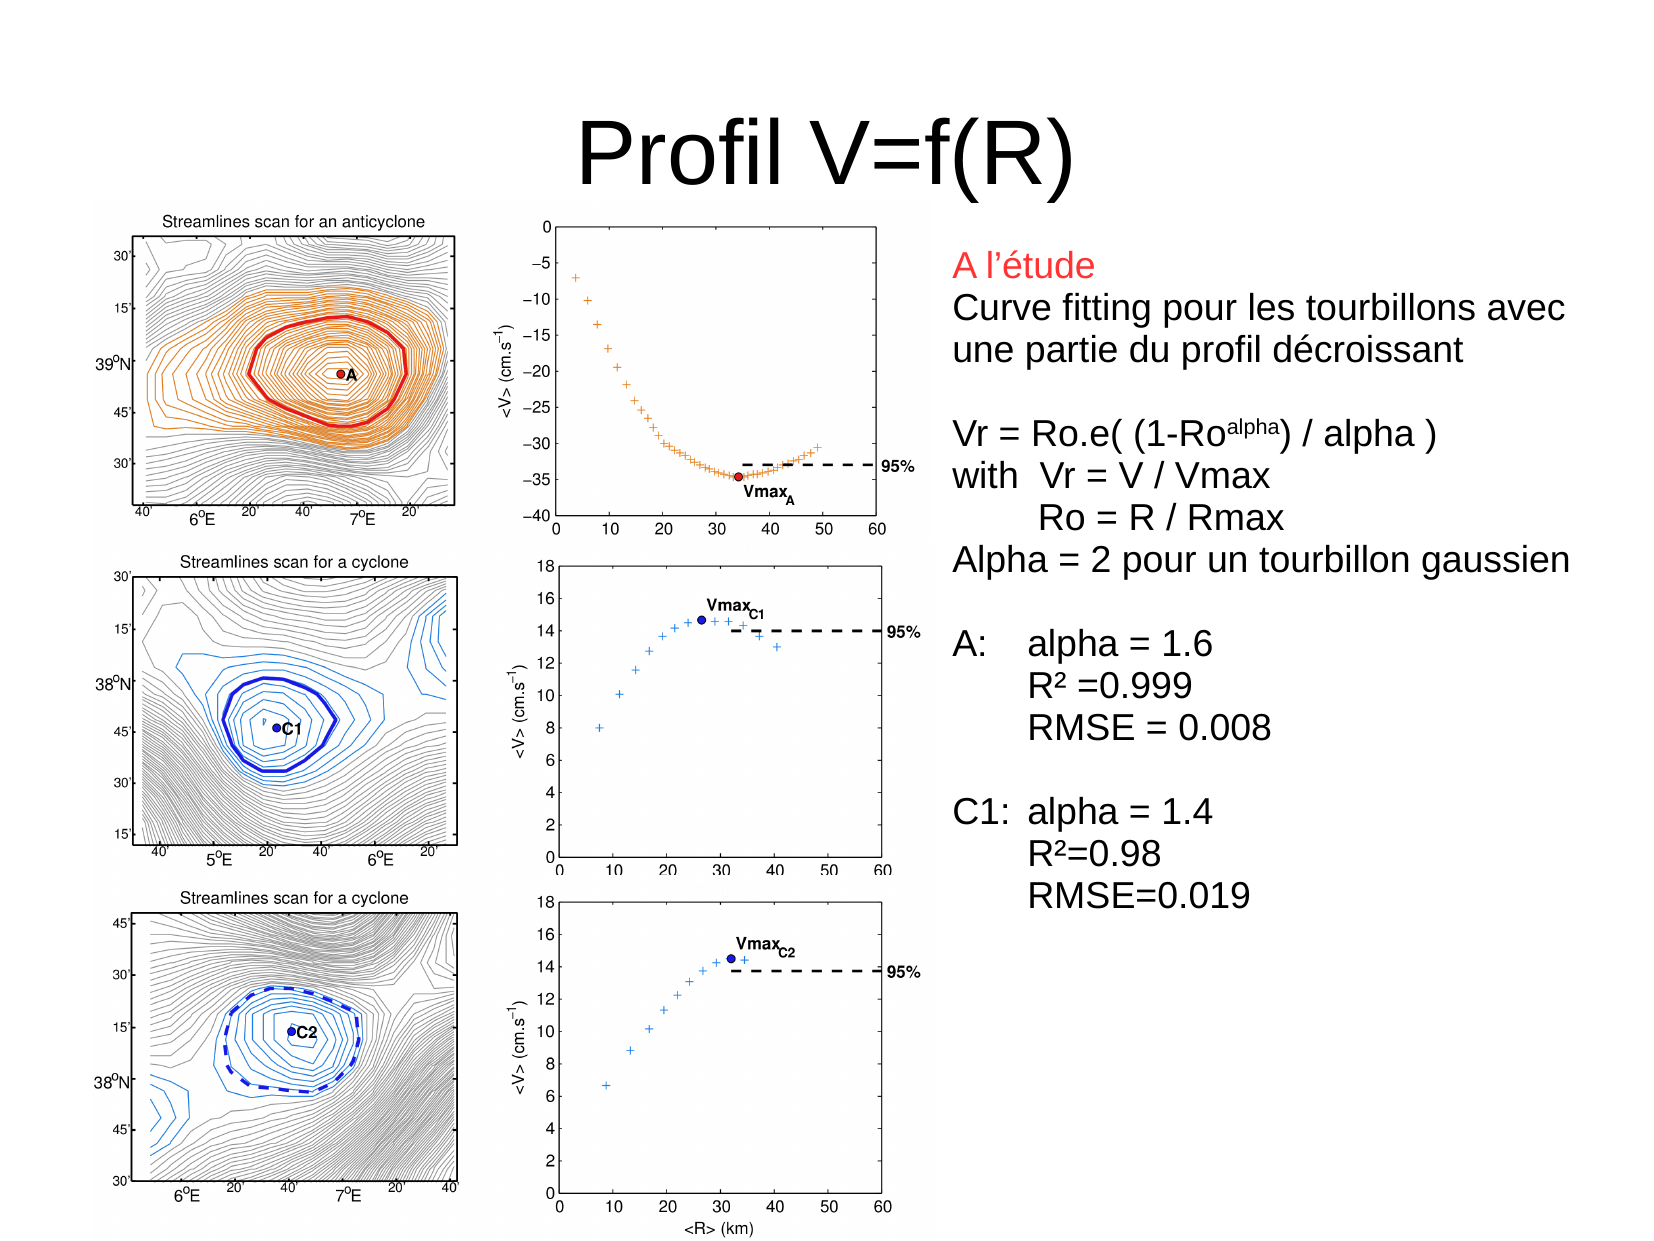

# Profil V=f(R)
A l’étude
Curve fitting pour les tourbillons avec une partie du profil décroissant
Vr = Ro.e( (1-Roalpha) / alpha )
with Vr = V / Vmax
 	 Ro = R / Rmax
Alpha = 2 pour un tourbillon gaussien
A: 	alpha = 1.6
	R² =0.999
	RMSE = 0.008
C1:	alpha = 1.4
	R²=0.98
	RMSE=0.019